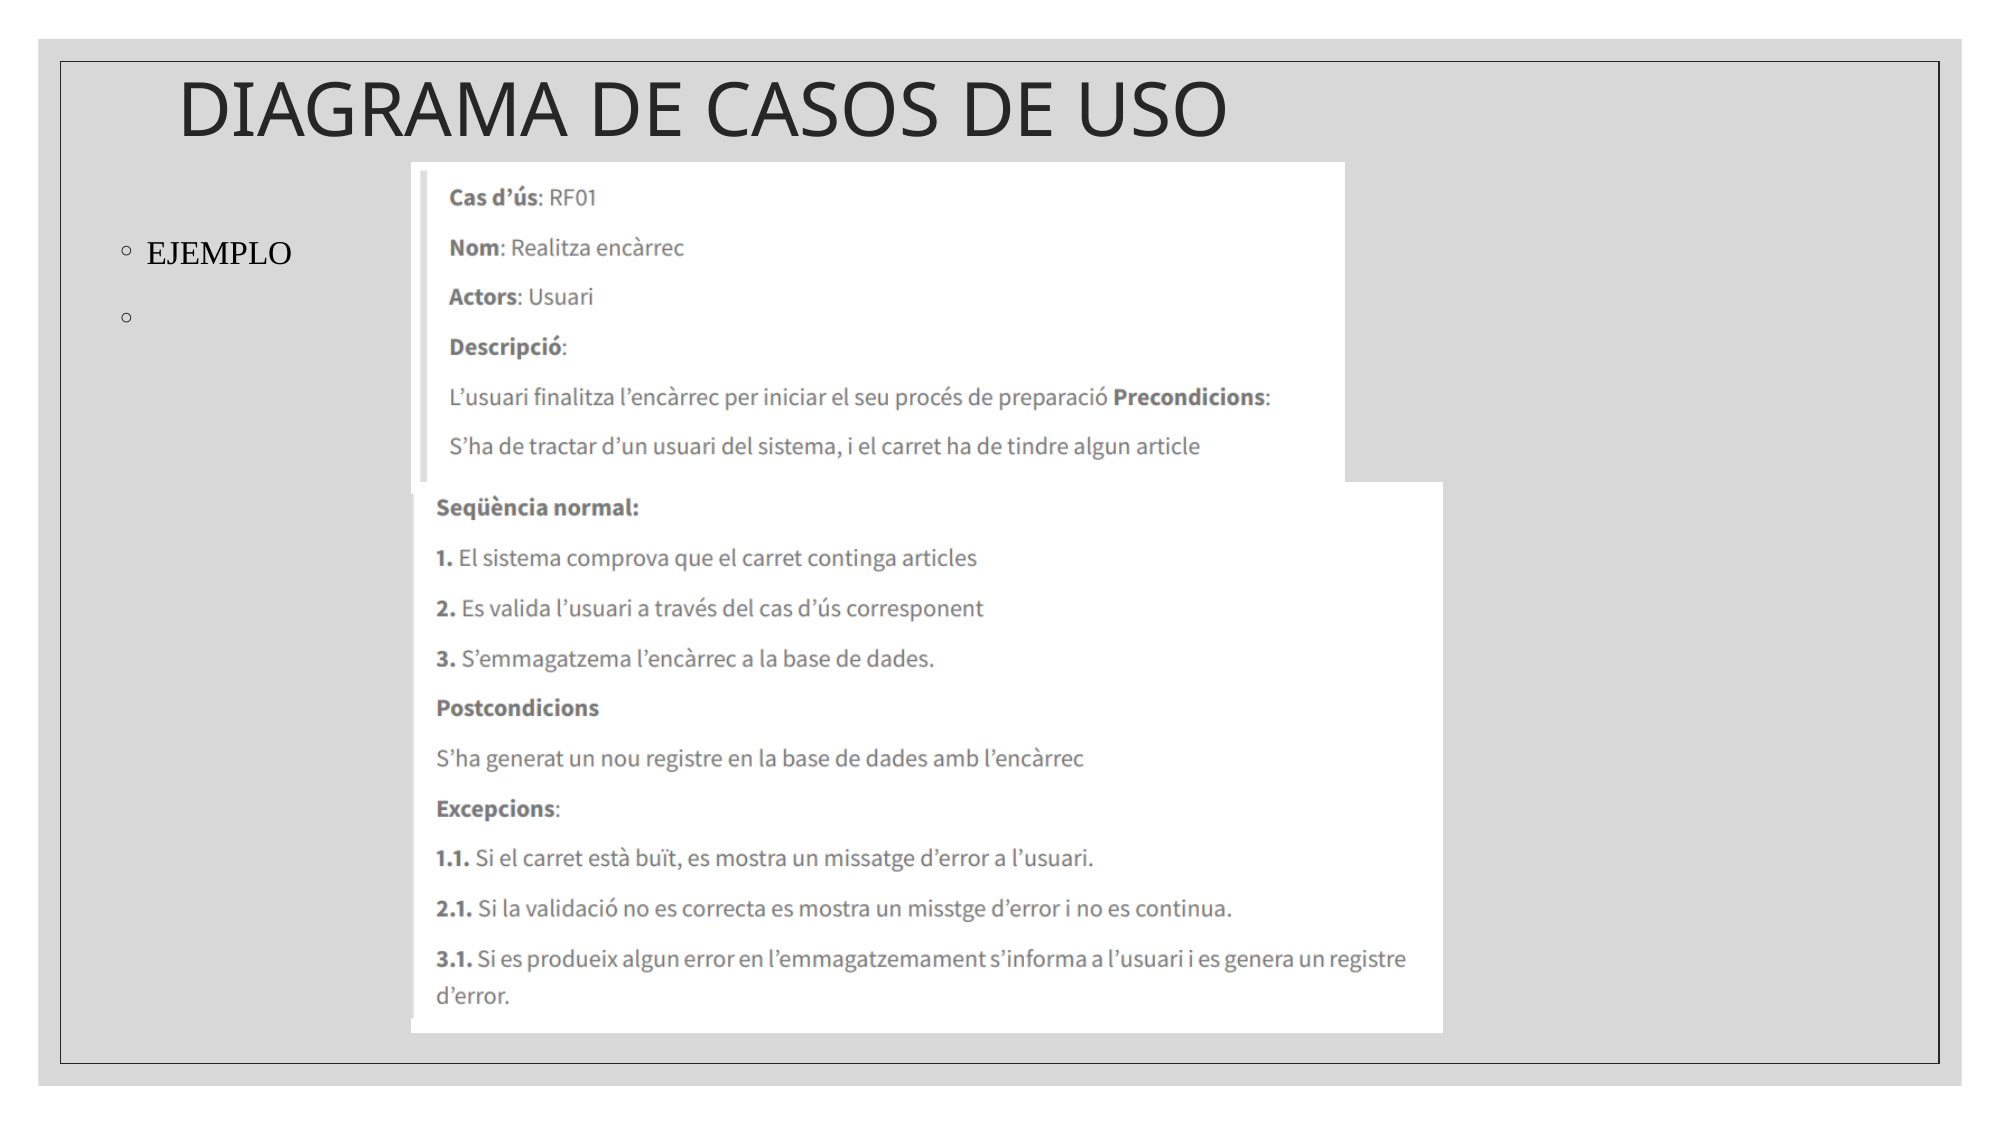

# DIAGRAMA DE CASOS DE USO
EJEMPLO